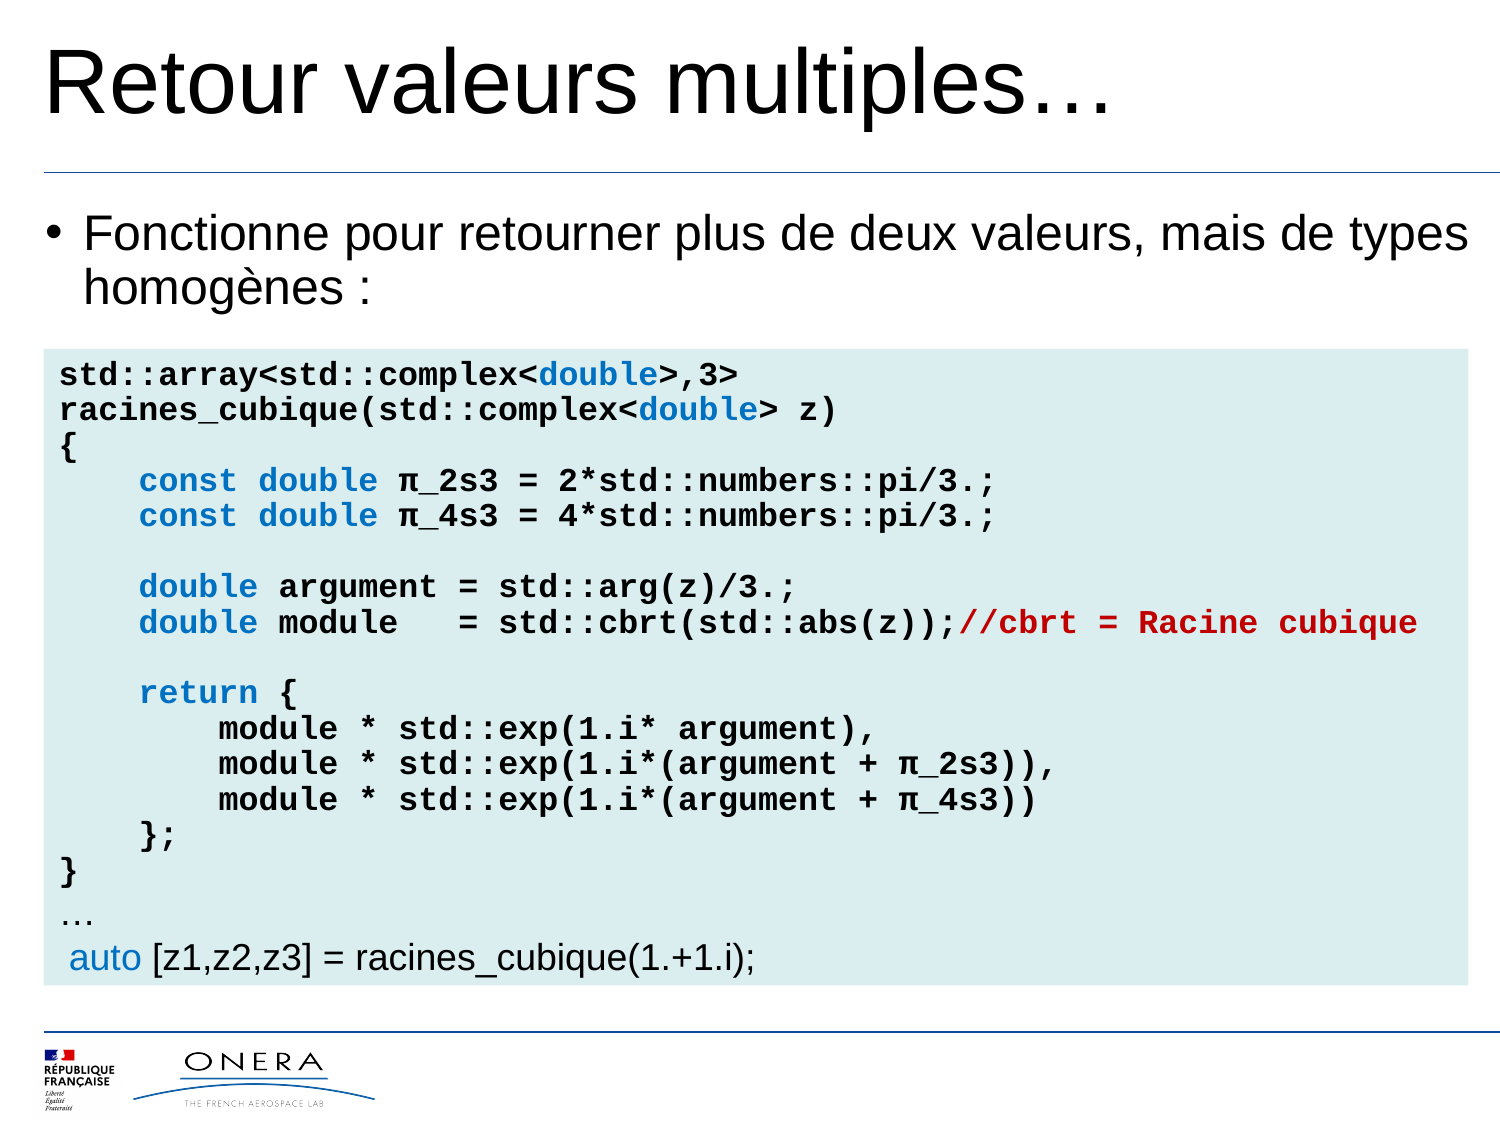

Retour valeurs multiples…
Fonctionne pour retourner plus de deux valeurs, mais de types homogènes :
std::array<std::complex<double>,3>
racines_cubique(std::complex<double> z)
{
 const double π_2s3 = 2*std::numbers::pi/3.;
 const double π_4s3 = 4*std::numbers::pi/3.;
 double argument = std::arg(z)/3.;
 double module = std::cbrt(std::abs(z));//cbrt = Racine cubique
 return {
 module * std::exp(1.i* argument),
 module * std::exp(1.i*(argument + π_2s3)),
 module * std::exp(1.i*(argument + π_4s3))
 };
}
…
 auto [z1,z2,z3] = racines_cubique(1.+1.i);